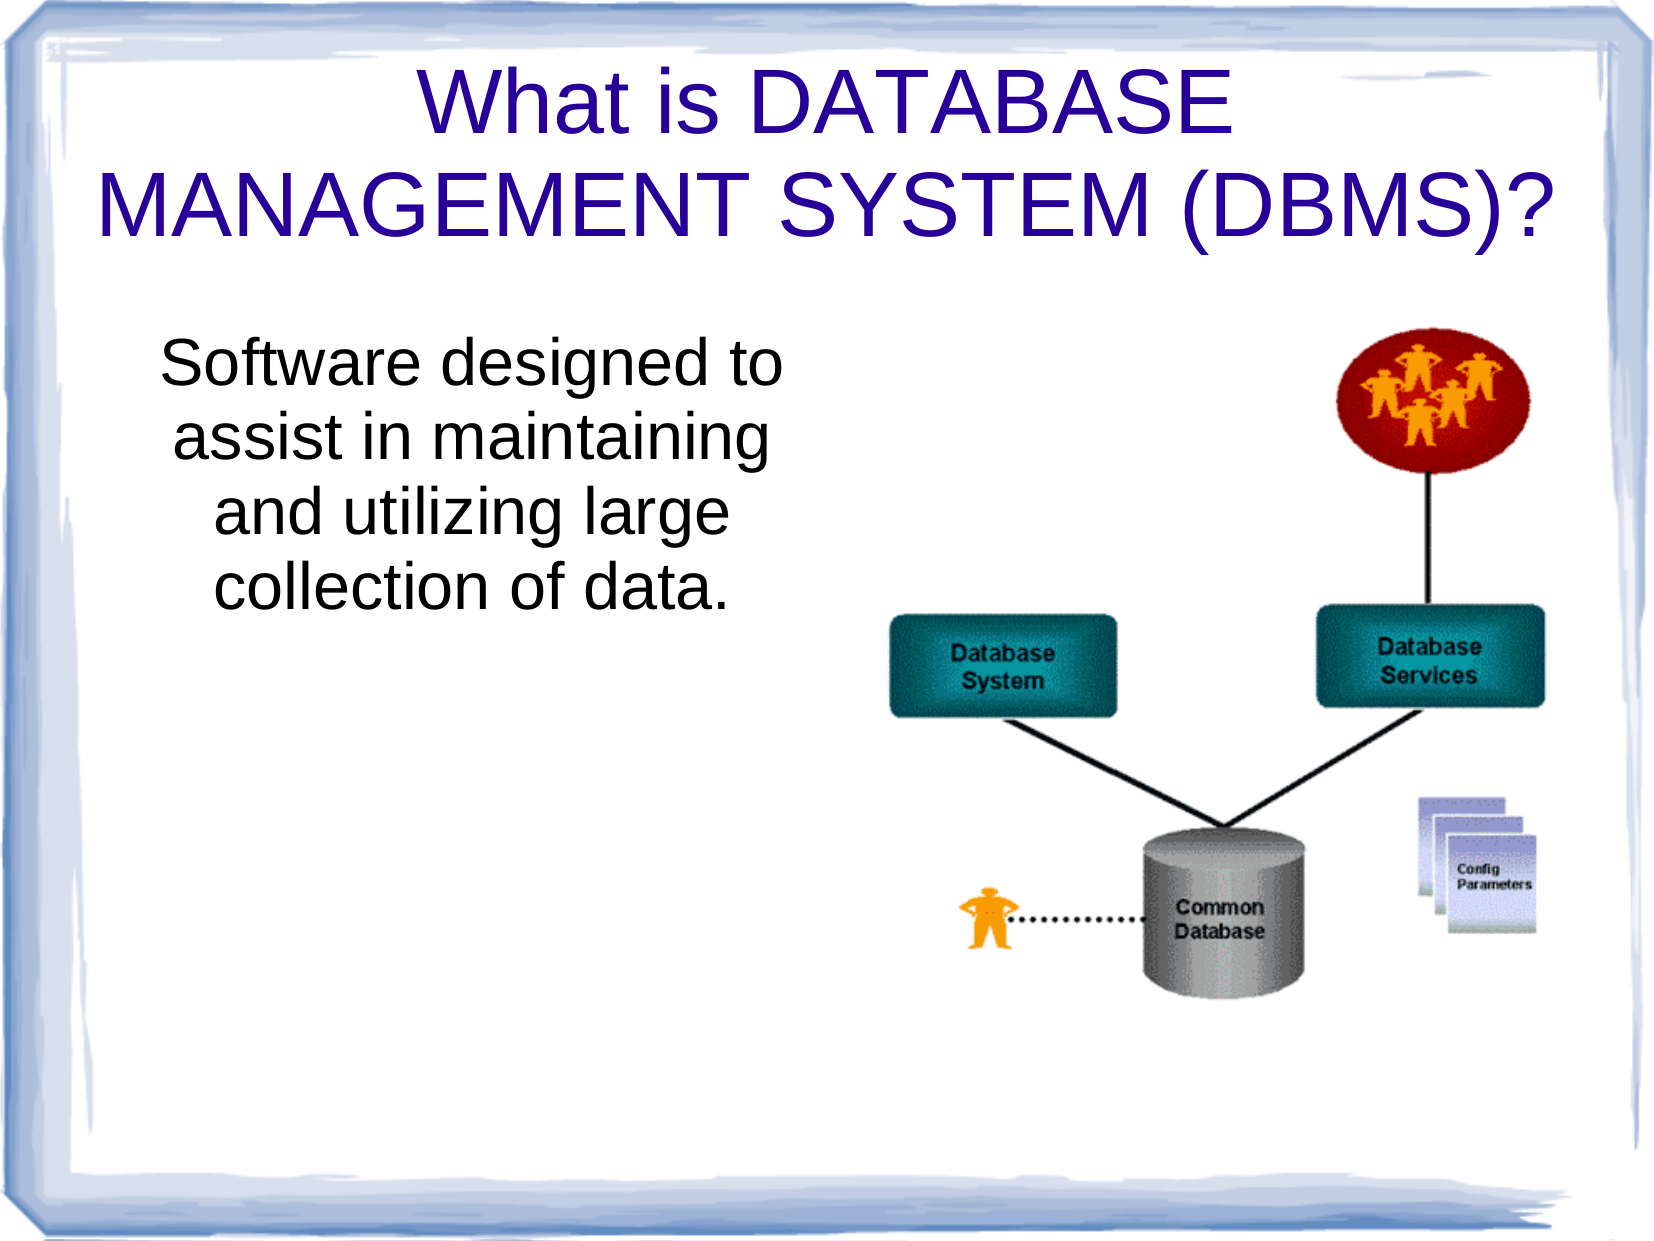

# What is DATABASE MANAGEMENT SYSTEM (DBMS)?
Software designed to assist in maintaining and utilizing large collection of data.